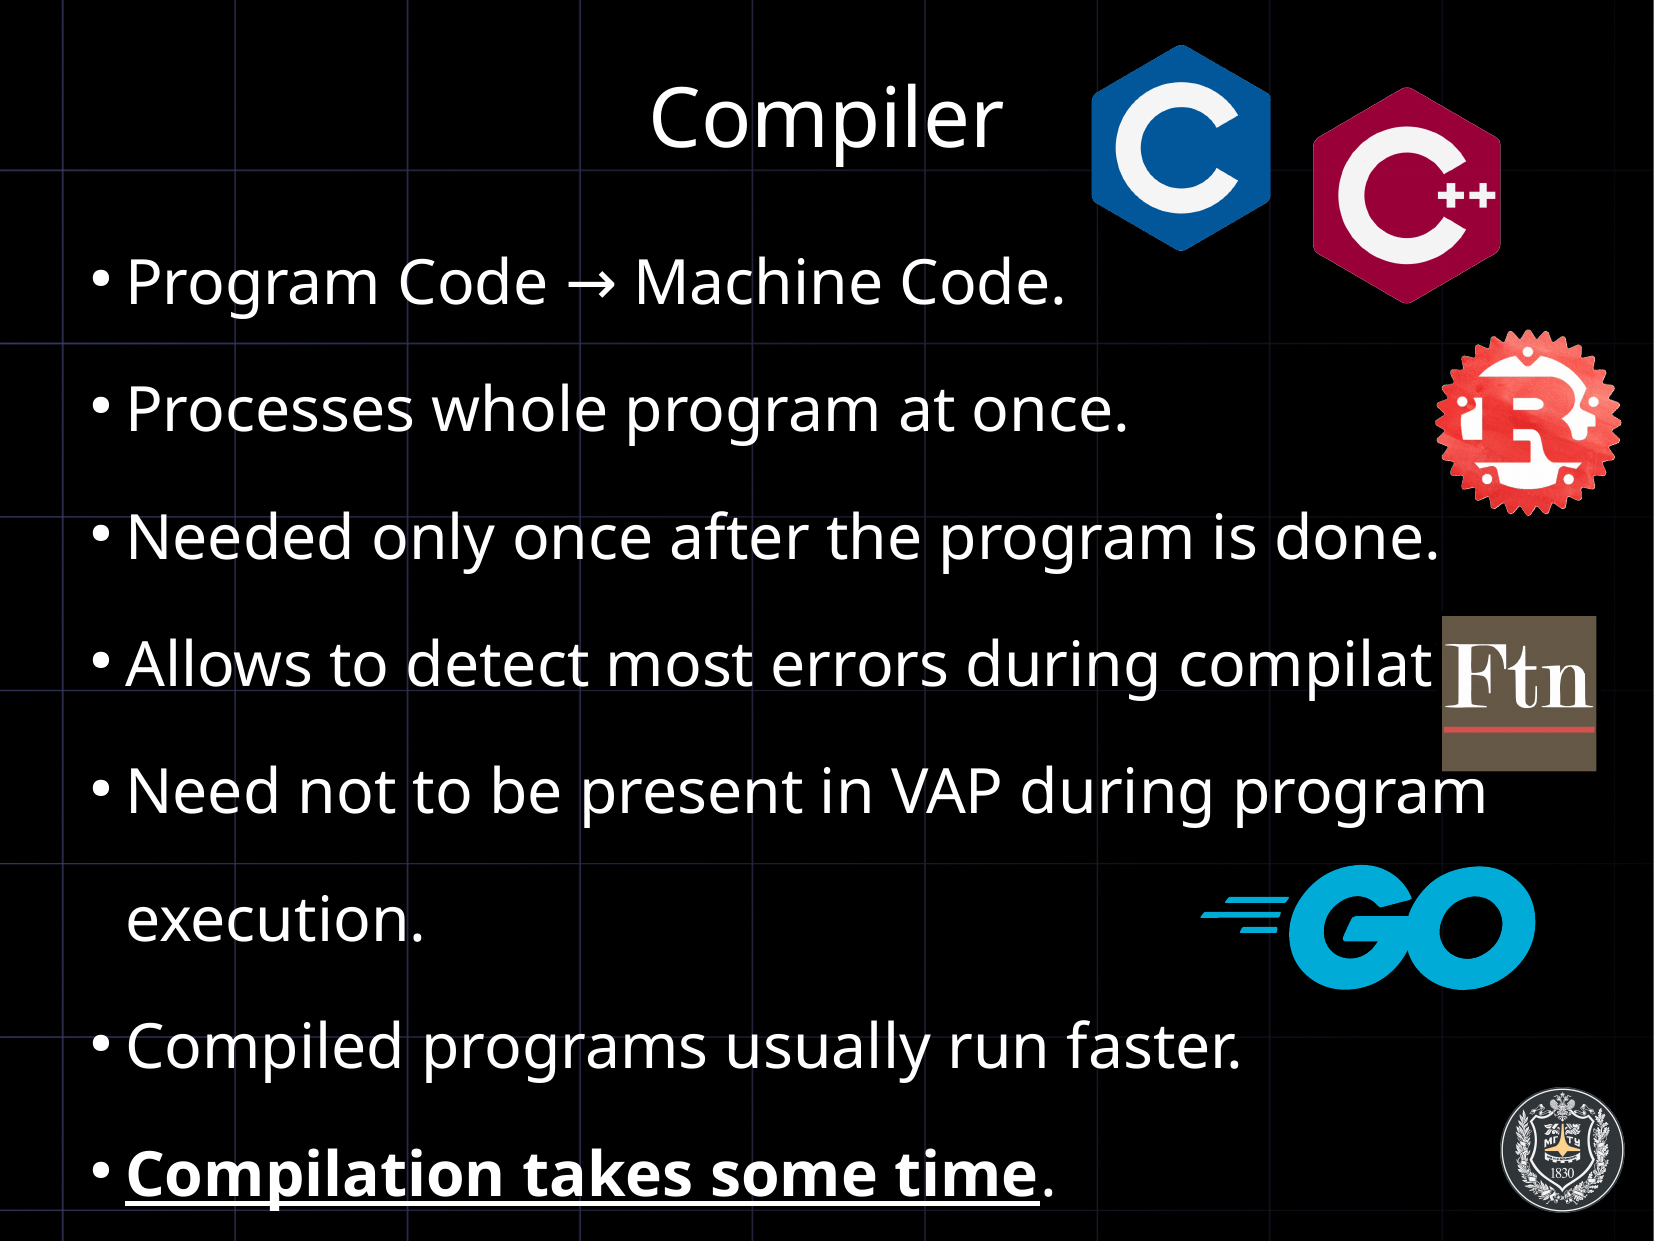

# Compiler
Program Code → Machine Code.
Processes whole program at once.
Needed only once after the program is done.
Allows to detect most errors during compilation.
Need not to be present in VAP during program execution.
Compiled programs usually run faster.
Compilation takes some time.
Compiler can better optimize program.